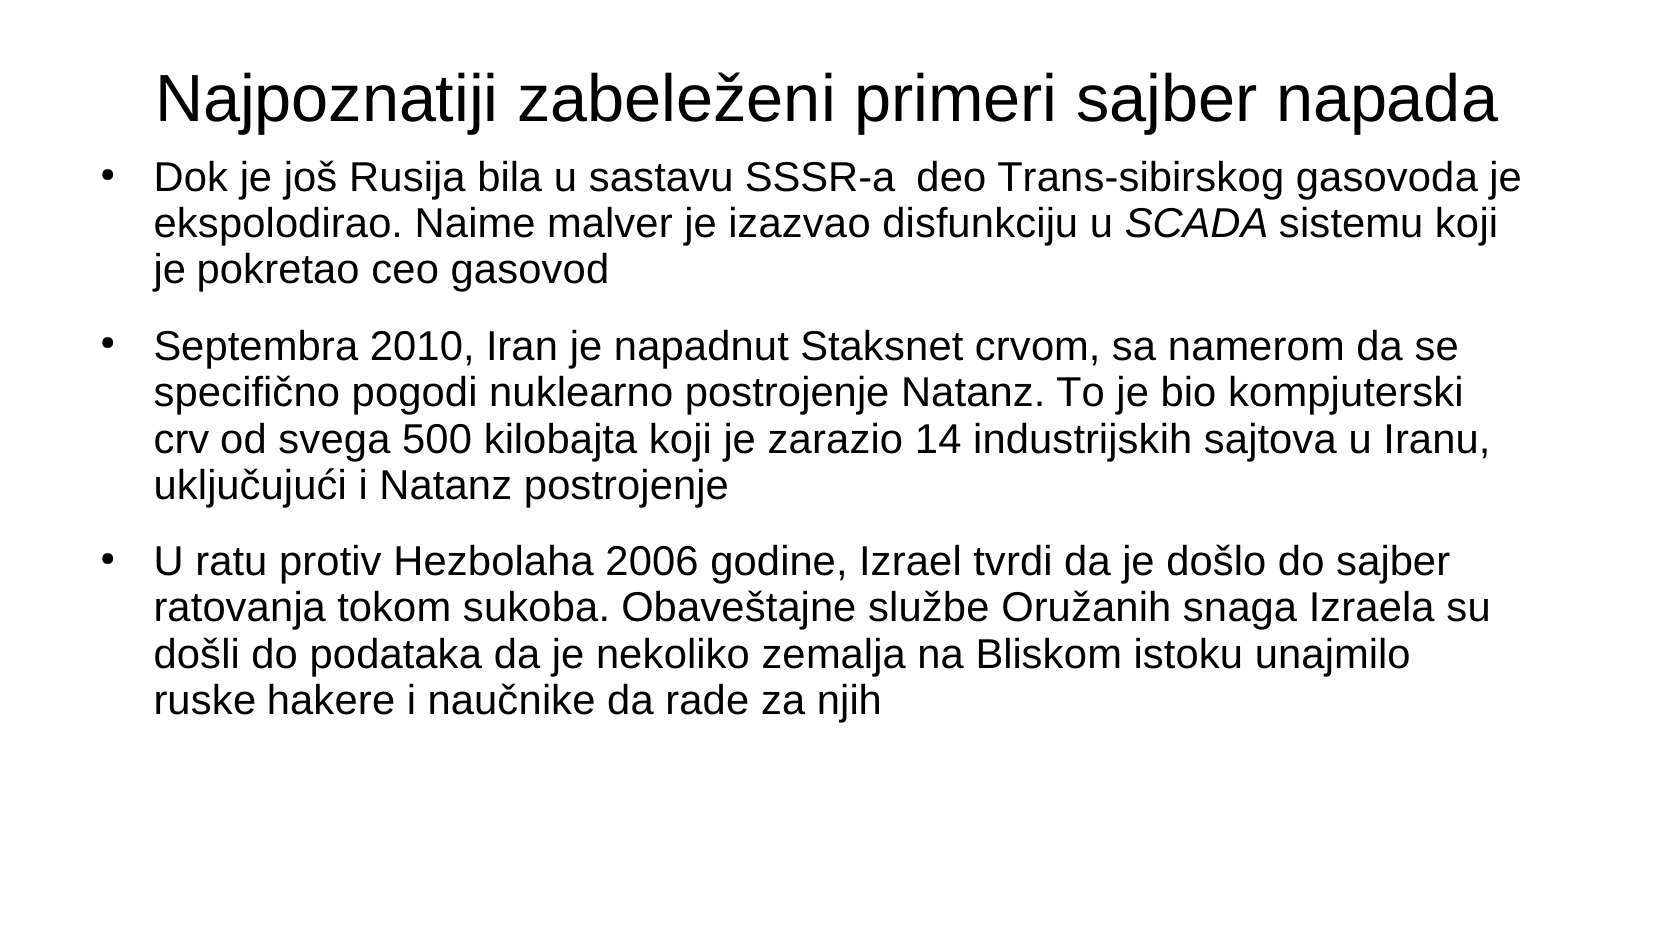

Najpoznatiji zabeleženi primeri sajber napada
Dok je još Rusija bila u sastavu SSSR-a	deo Trans-sibirskog gasovoda je ekspolodirao. Naime malver je izazvao disfunkciju u SCADA sistemu koji je pokretao ceo gasovod
Septembra 2010, Iran je napadnut Staksnet crvom, sa namerom da se specifično pogodi nuklearno postrojenje Natanz. To je bio kompjuterski crv od svega 500 kilobajta koji je zarazio 14 industrijskih sajtova u Iranu, uključujući i Natanz postrojenje
U ratu protiv Hezbolaha 2006 godine, Izrael tvrdi da je došlo do sajber ratovanja tokom sukoba. Obaveštajne službe Oružanih snaga Izraela su došli do podataka da je nekoliko zemalja na Bliskom istoku unajmilo ruske hakere i naučnike da rade za njih
●
●
●